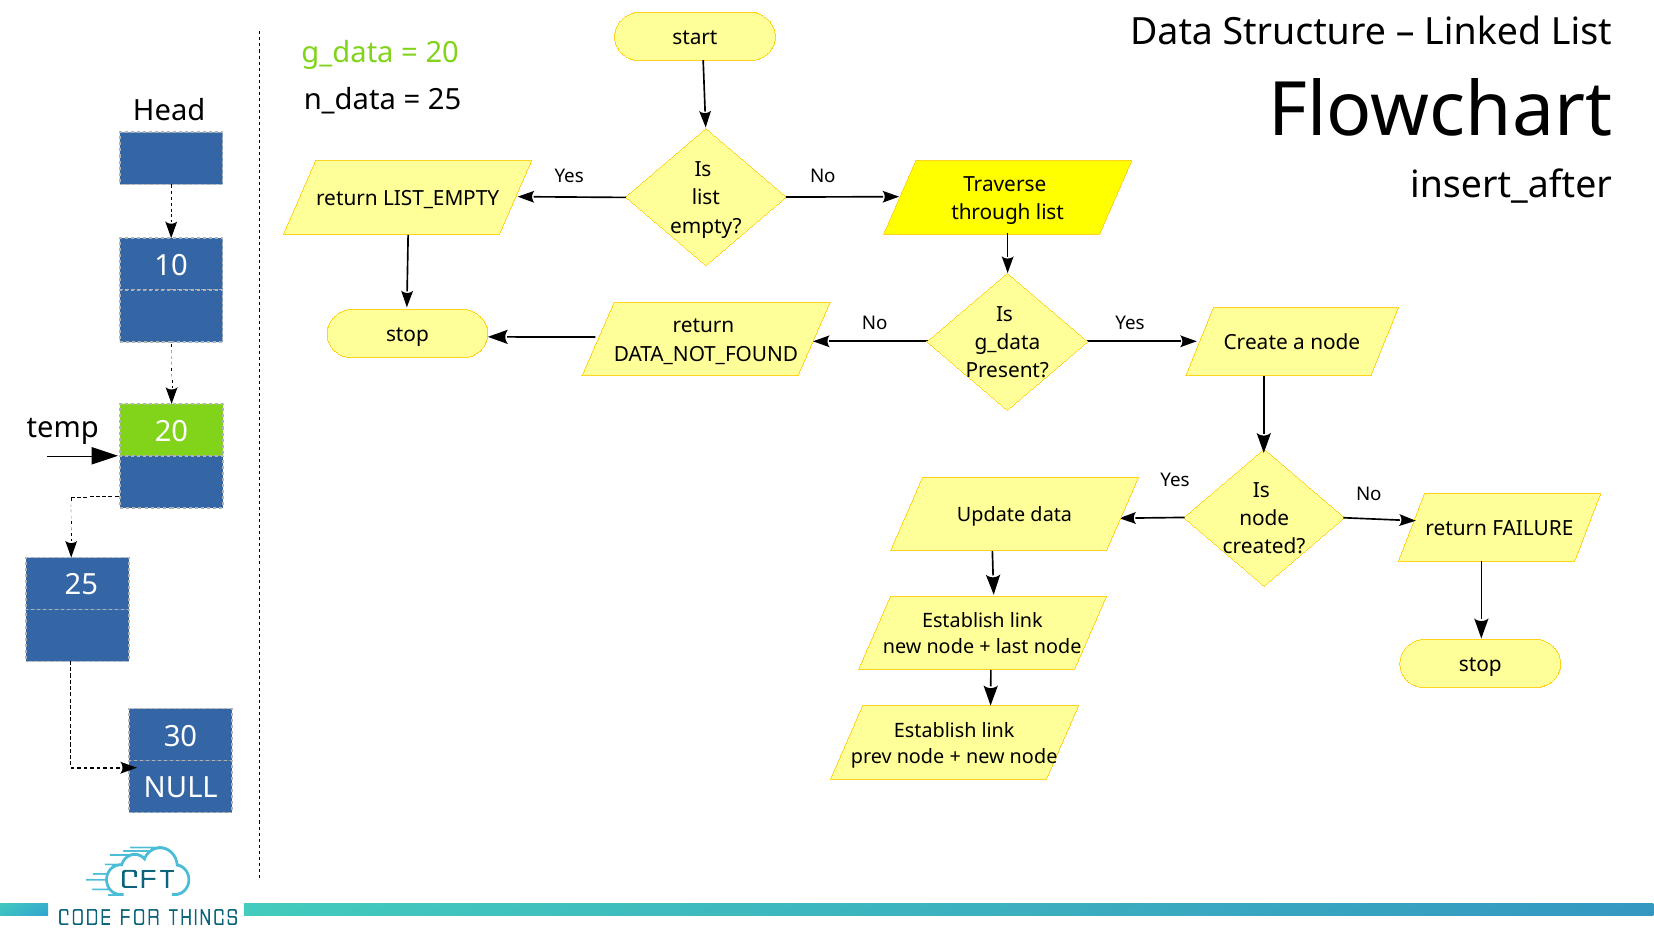

# Data Structure – Linked List Flowchart insert_after
start
 g_data = 20
 n_data = 25
Head
Is
list
empty?
No
Yes
return LIST_EMPTY
Traverse
through list
10
Is
g_data
Present?
Yes
return
DATA_NOT_FOUND
No
Create a node
stop
temp
20
Is
node
created?
Yes
No
Update data
return FAILURE
 25
Establish link
new node + last node
stop
Establish link
prev node + new node
30
NULL